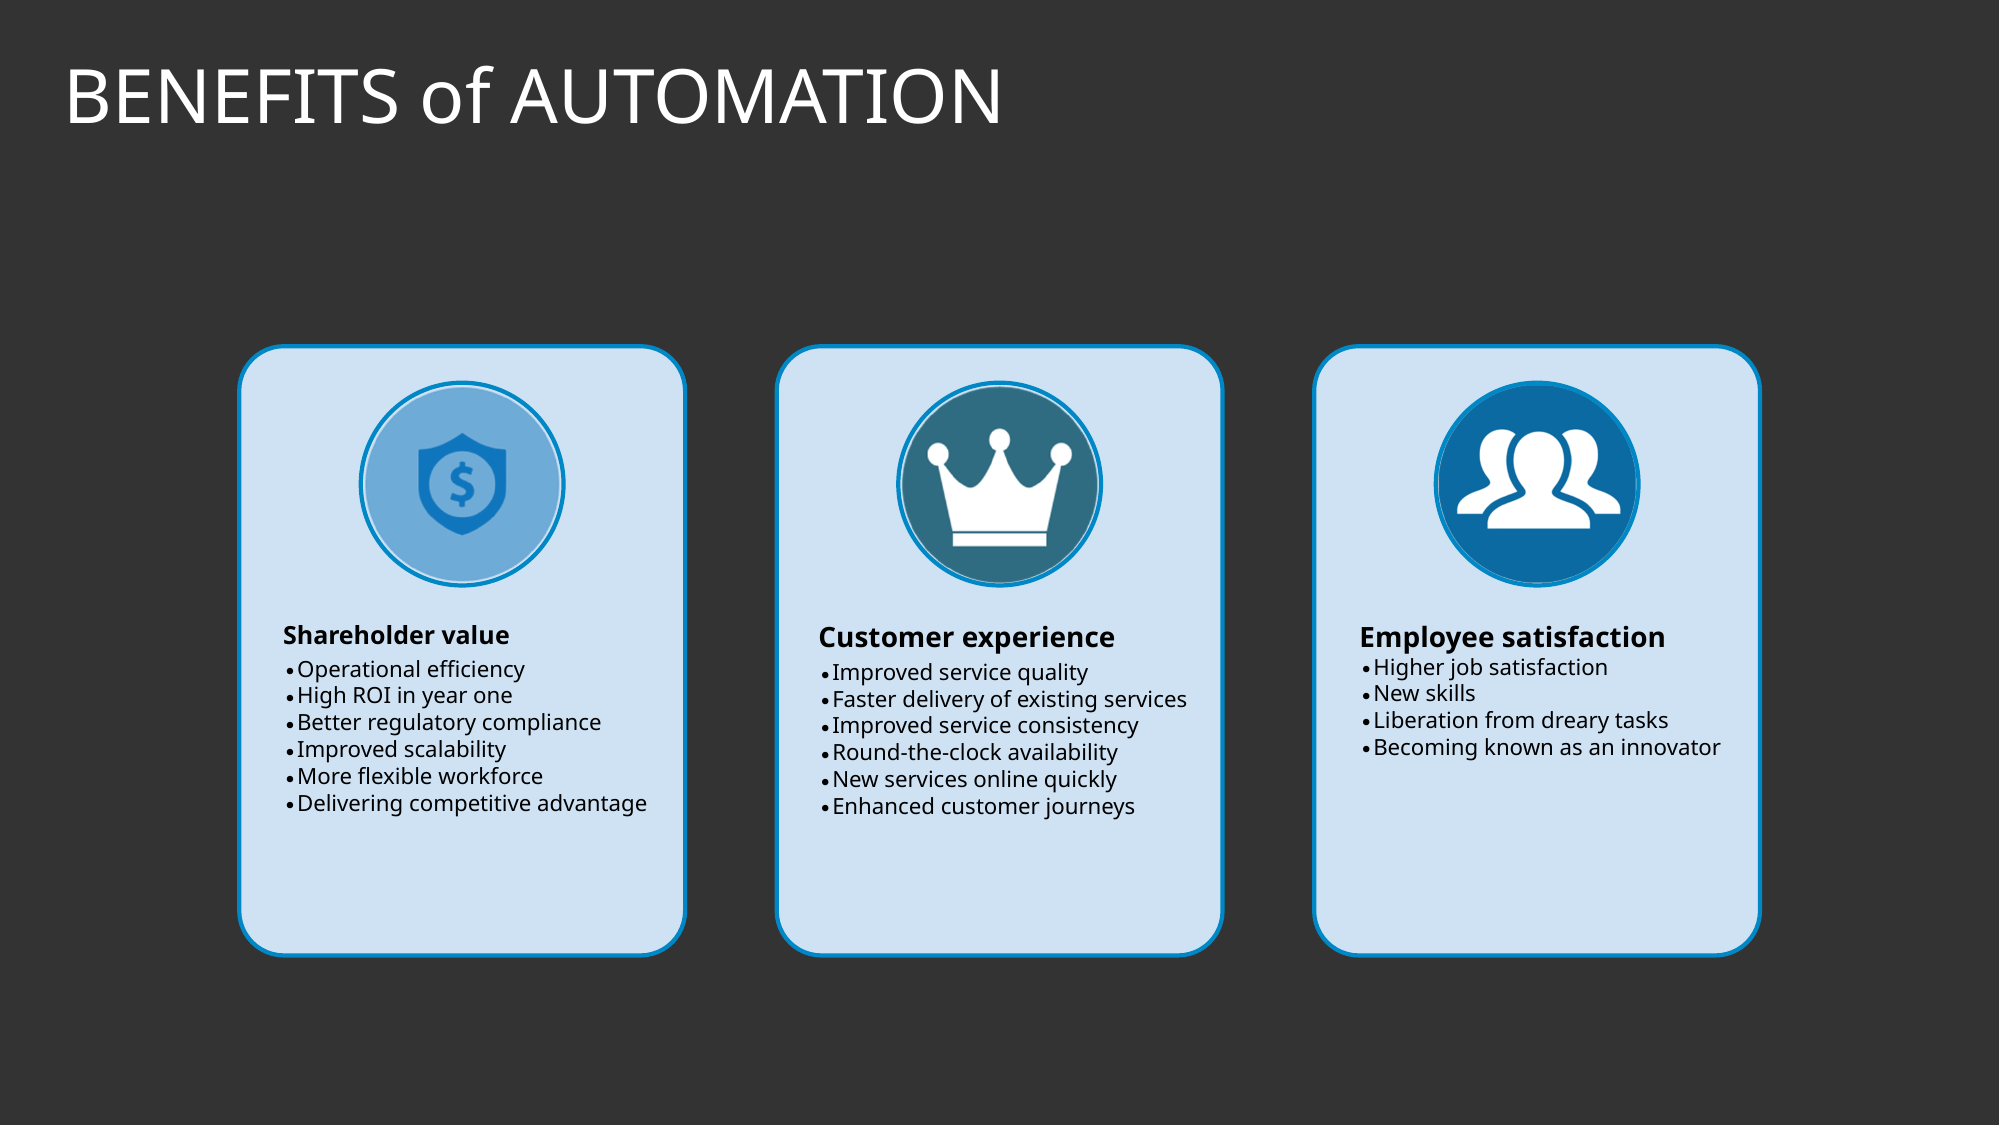

BENEFITS of AUTOMATION
Shareholder value
Operational efficiency
High ROI in year one
Better regulatory compliance
Improved scalability
More flexible workforce
Delivering competitive advantage
Customer experience
Improved service quality
Faster delivery of existing services
Improved service consistency
Round-the-clock availability
New services online quickly
Enhanced customer journeys
Employee satisfaction
Higher job satisfaction
New skills
Liberation from dreary tasks
Becoming known as an innovator